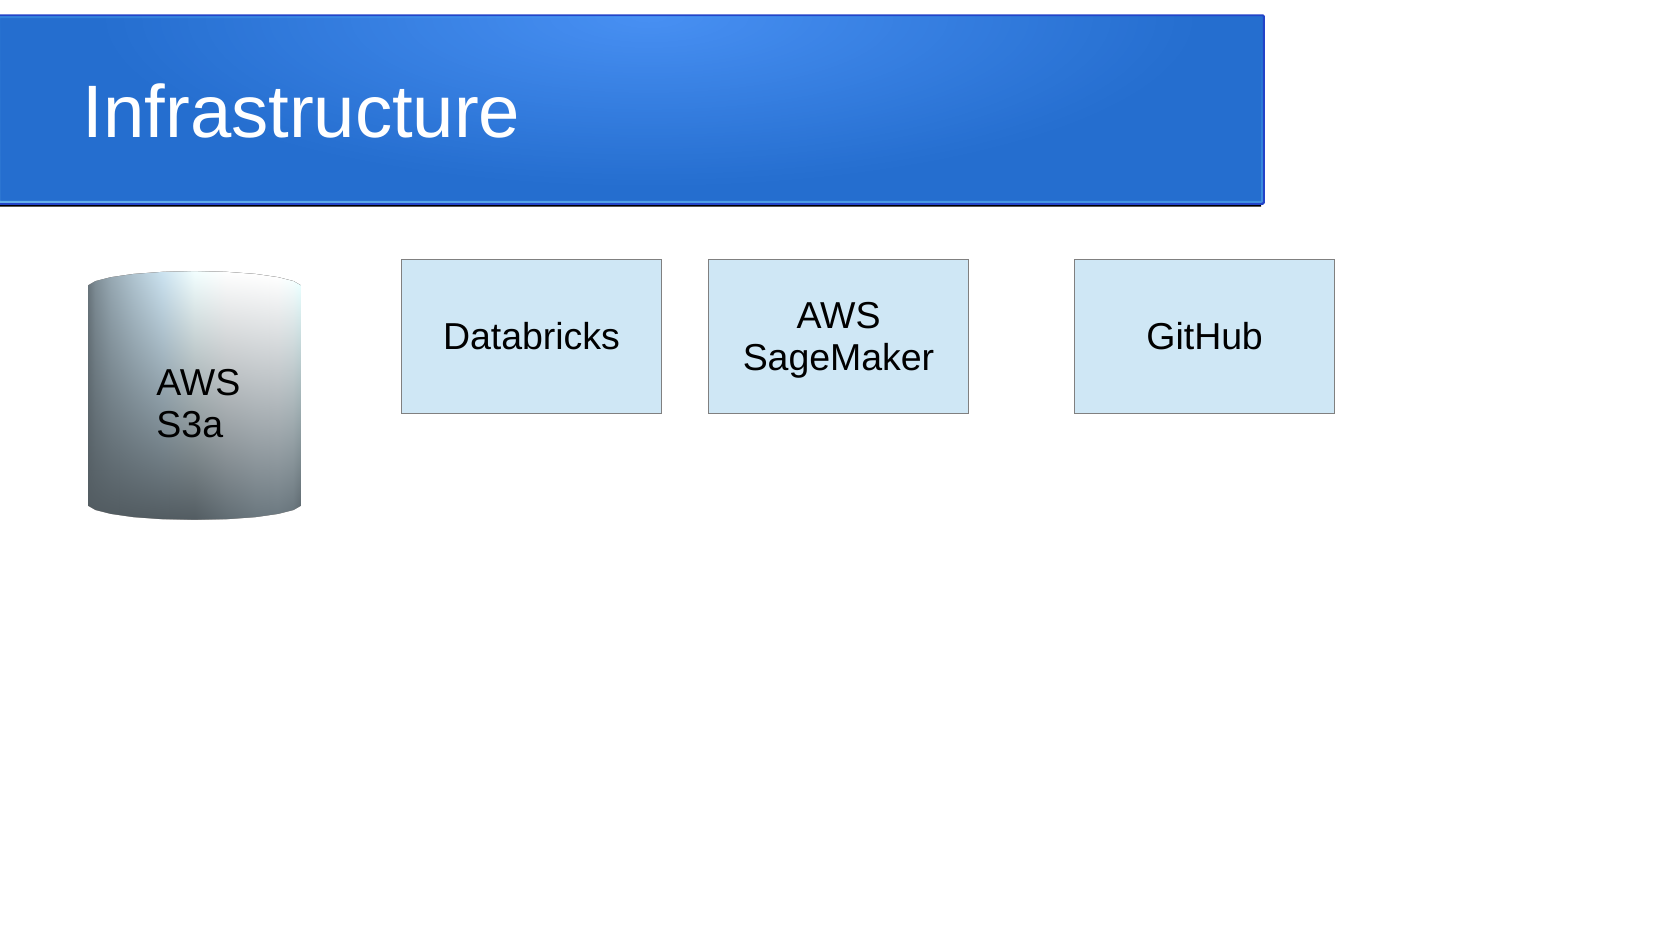

# Infrastructure
Databricks
AWS
SageMaker
GitHub
AWS S3a